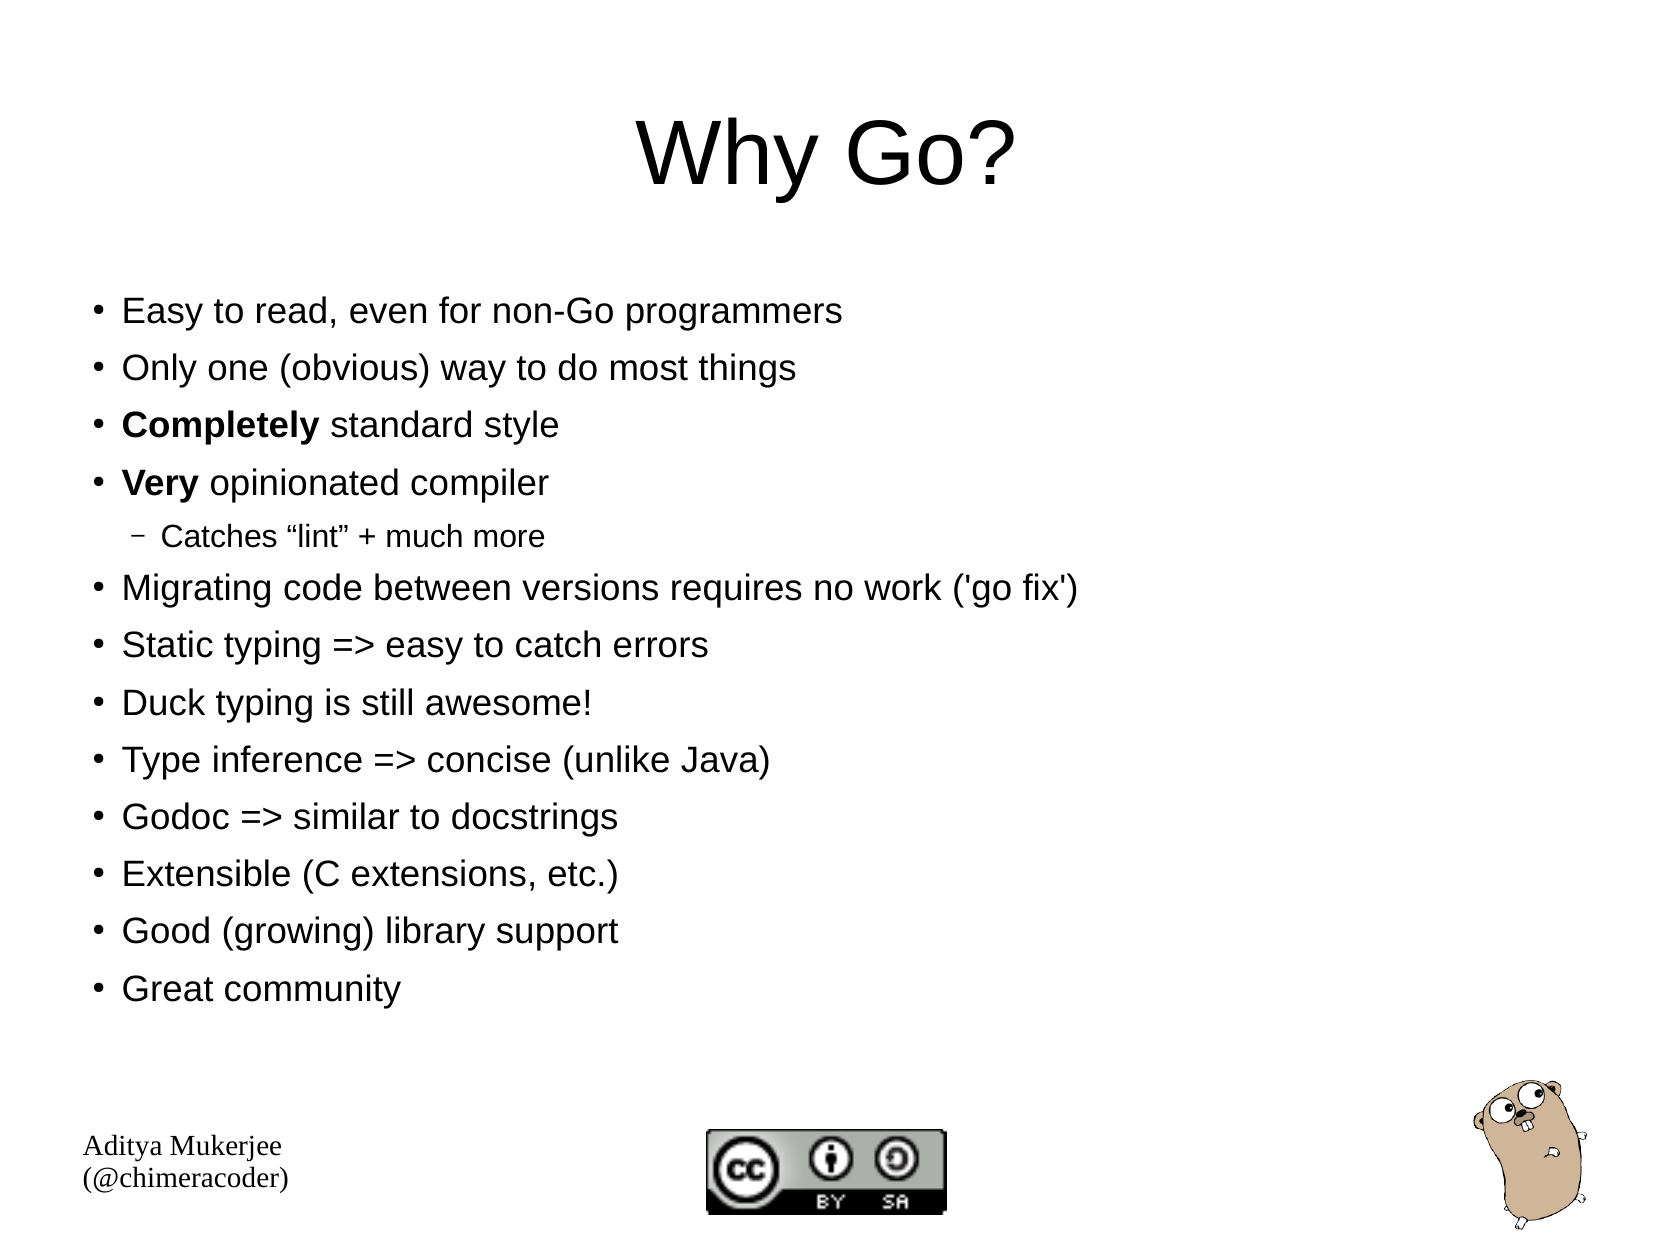

# Why Go?
Easy to read, even for non-Go programmers
Only one (obvious) way to do most things
Completely standard style
Very opinionated compiler
Catches “lint” + much more
Migrating code between versions requires no work ('go fix')
Static typing => easy to catch errors
Duck typing is still awesome!
Type inference => concise (unlike Java)
Godoc => similar to docstrings
Extensible (C extensions, etc.)
Good (growing) library support
Great community